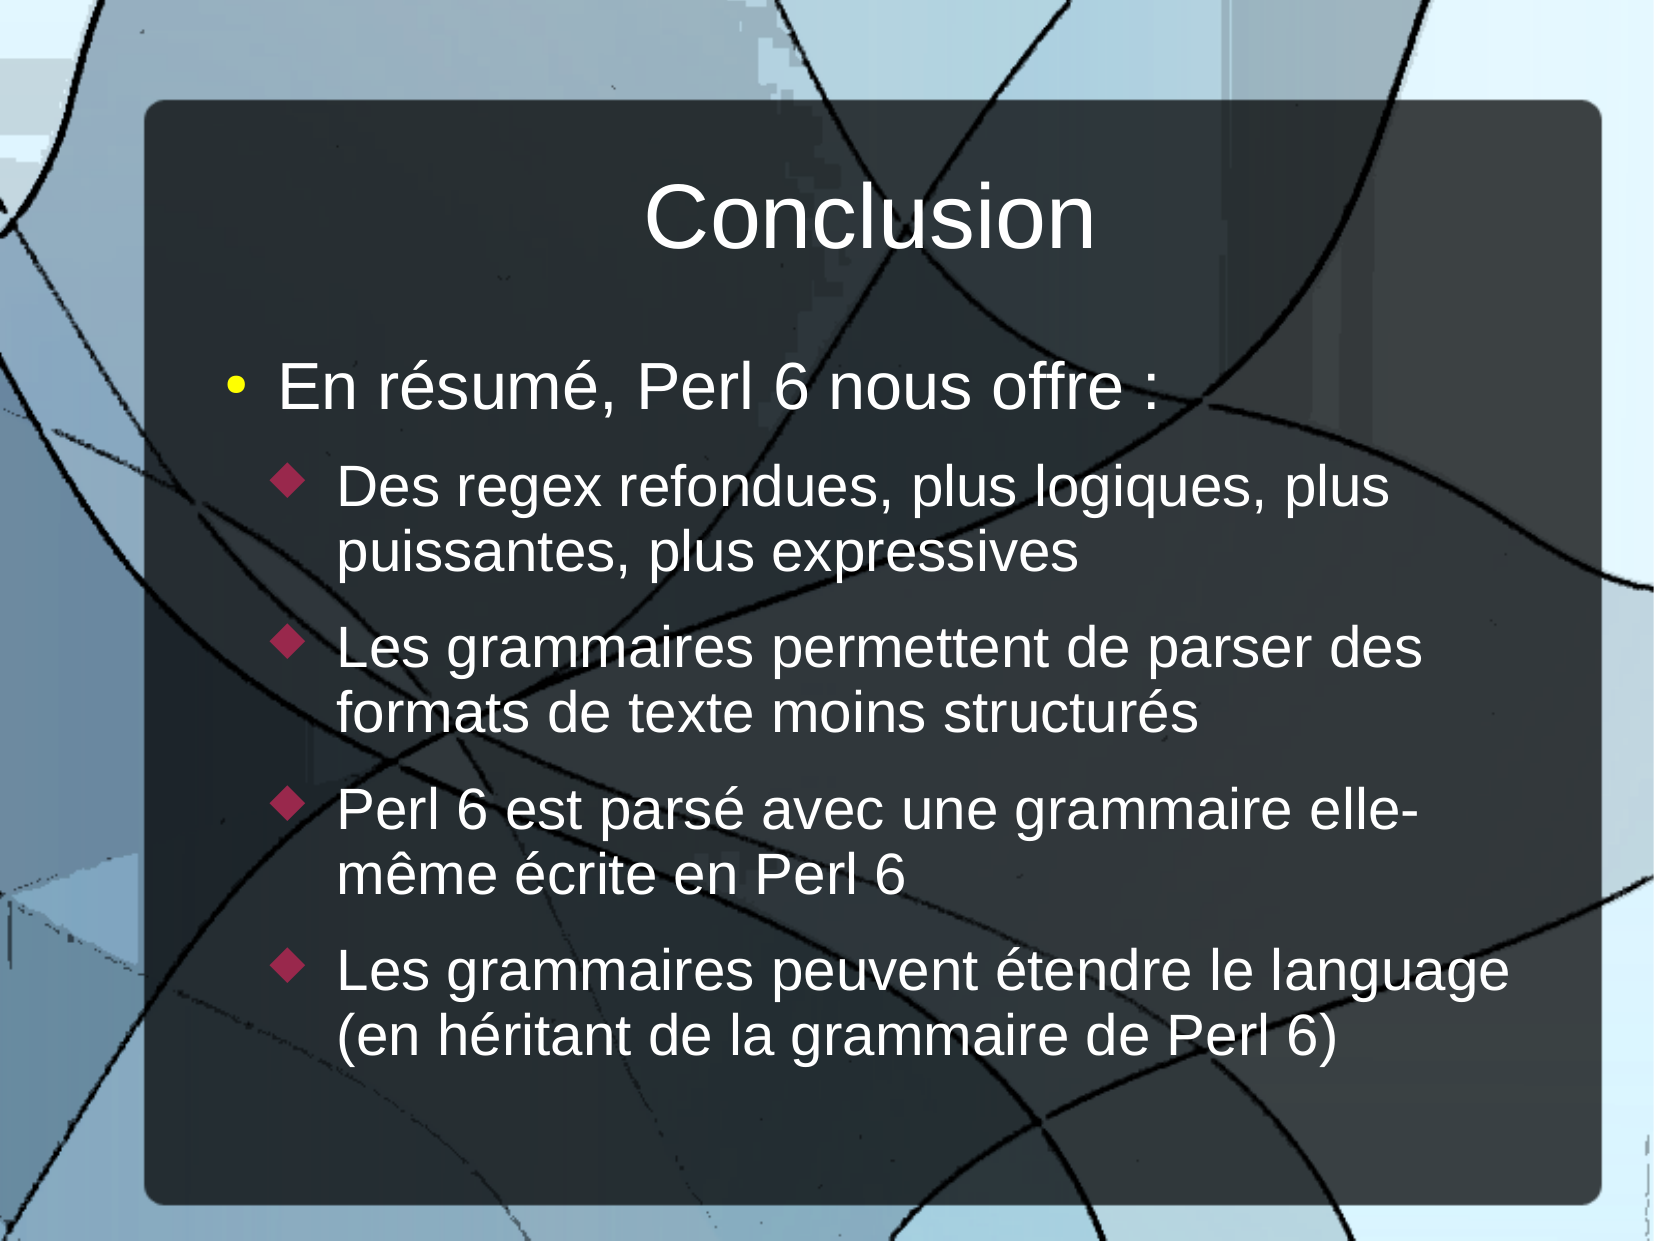

# Conclusion
En résumé, Perl 6 nous offre :
Des regex refondues, plus logiques, plus puissantes, plus expressives
Les grammaires permettent de parser des formats de texte moins structurés
Perl 6 est parsé avec une grammaire elle-même écrite en Perl 6
Les grammaires peuvent étendre le language (en héritant de la grammaire de Perl 6)